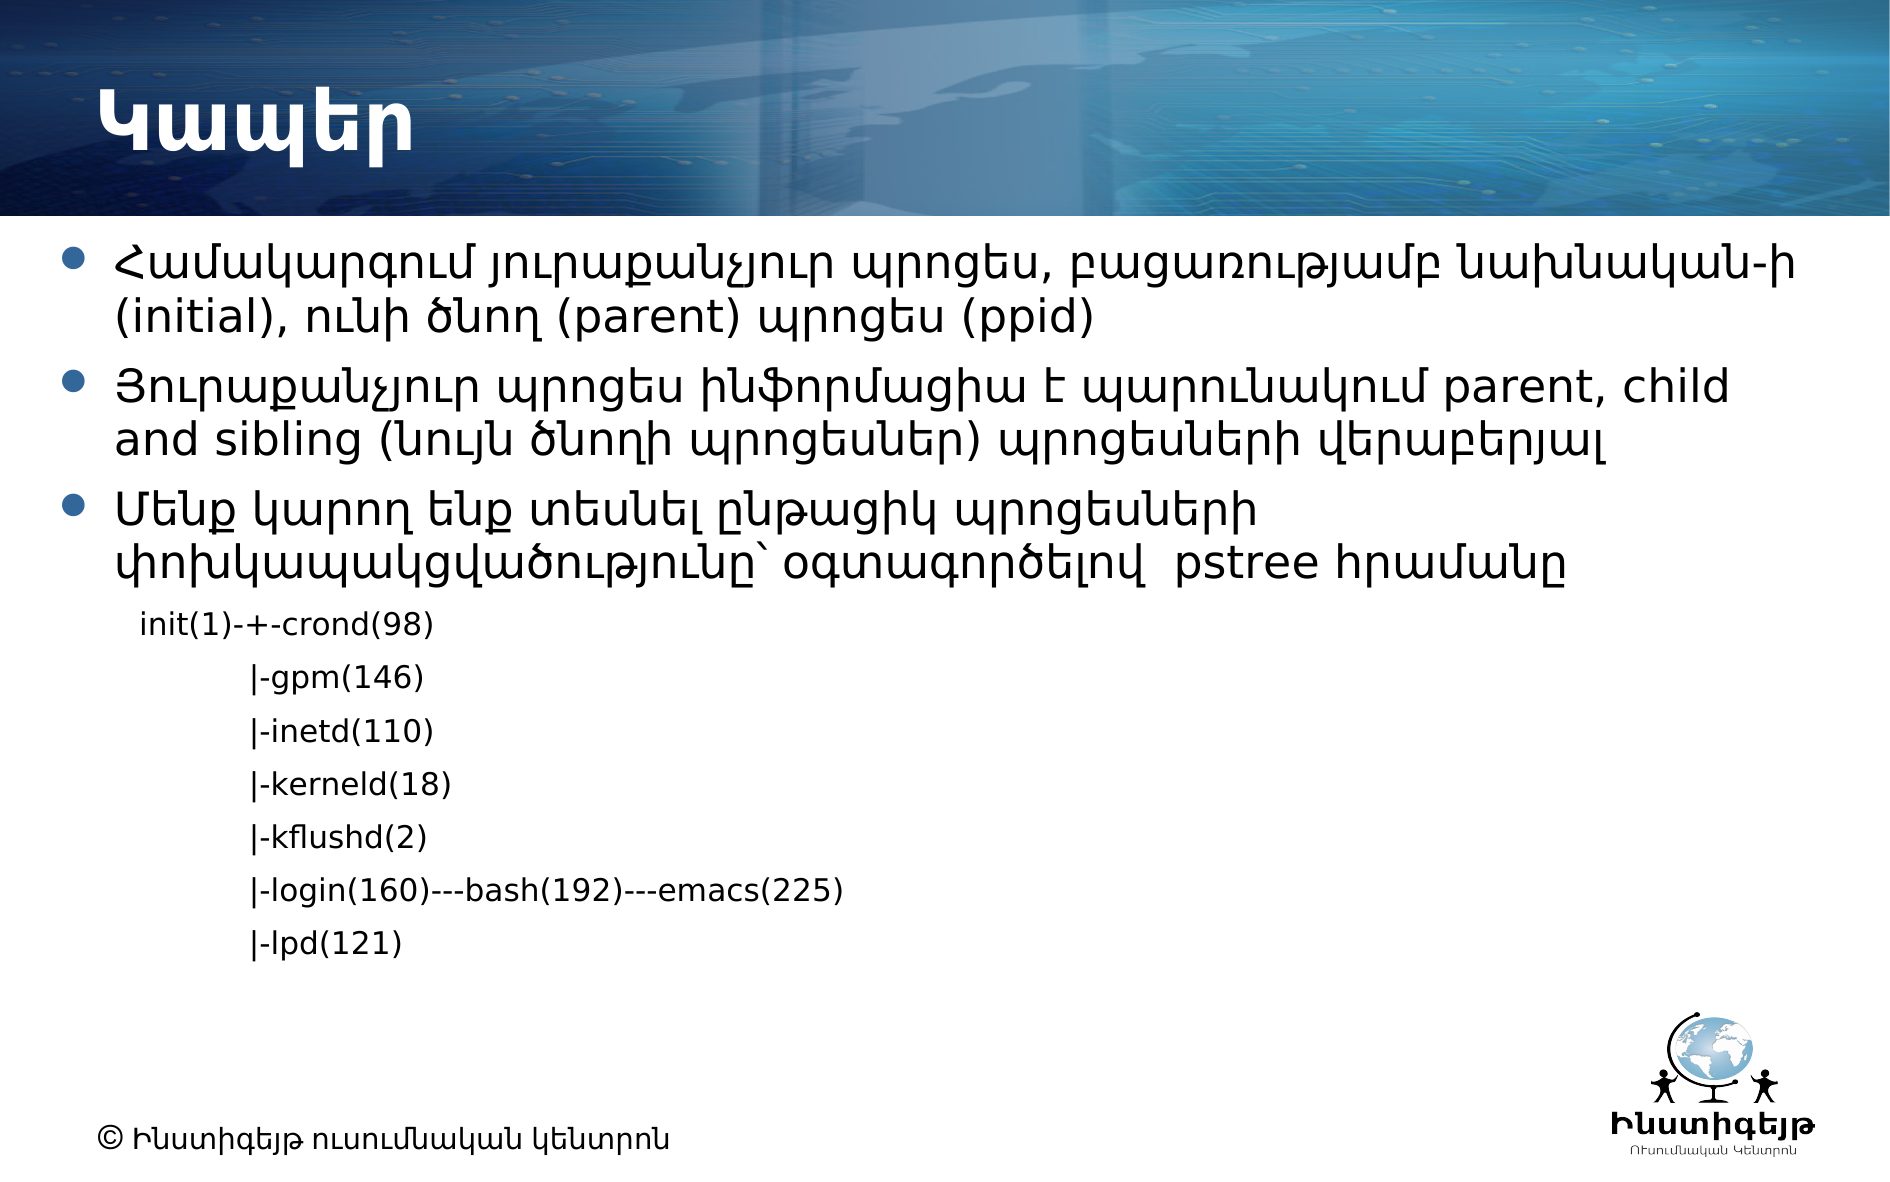

# Կապեր
Համակարգում յուրաքանչյուր պրոցես, բացառությամբ նախնական-ի (initial), ունի ծնող (parent) պրոցես (ppid)
Յուրաքանչյուր պրոցես ինֆորմացիա է պարունակում parent, child and sibling (նույն ծնողի պրոցեսներ) պրոցեսների վերաբերյալ
Մենք կարող ենք տեսնել ընթացիկ պրոցեսների փոխկապակցվածությունը՝ օգտագործելով pstree հրամանը
 init(1)-+-crond(98)
 |-gpm(146)
 |-inetd(110)
 |-kerneld(18)
 |-kflushd(2)
 |-login(160)---bash(192)---emacs(225)
 |-lpd(121)